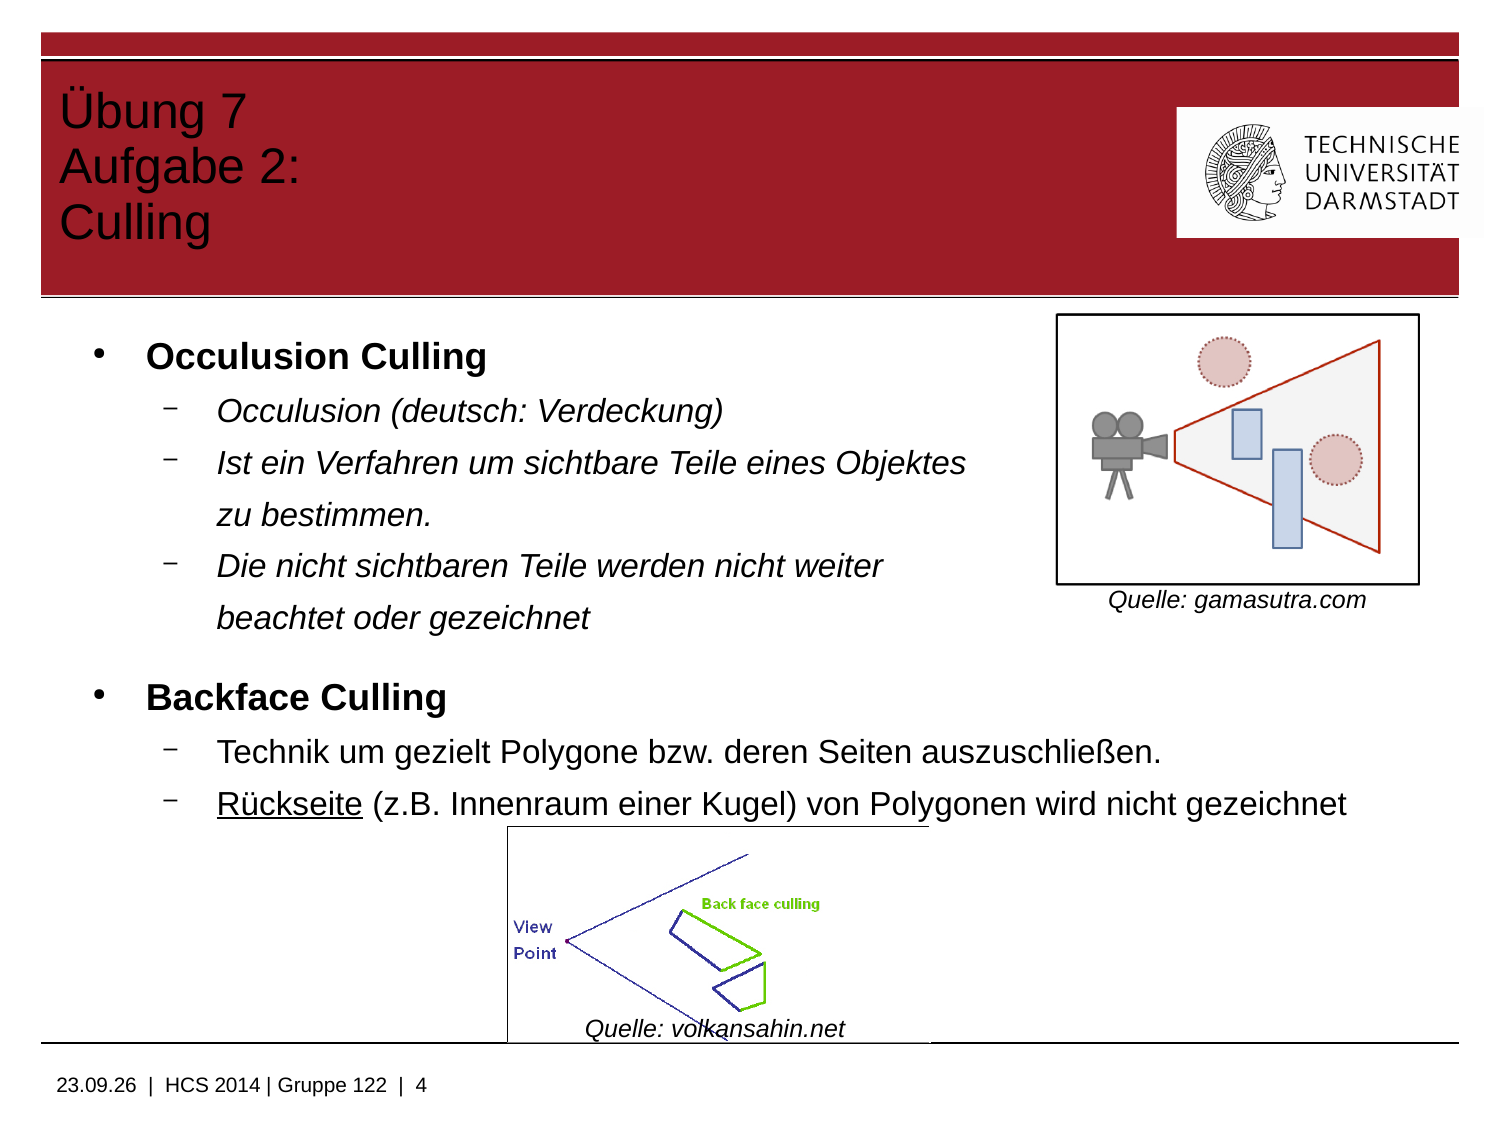

Übung 7
Aufgabe 2:
Culling
# Occulusion Culling
Occulusion (deutsch: Verdeckung)
Ist ein Verfahren um sichtbare Teile eines Objektes
zu bestimmen.
Die nicht sichtbaren Teile werden nicht weiter
beachtet oder gezeichnet
Backface Culling
Technik um gezielt Polygone bzw. deren Seiten auszuschließen.
Rückseite (z.B. Innenraum einer Kugel) von Polygonen wird nicht gezeichnet
Quelle: gamasutra.com
Quelle: volkansahin.net